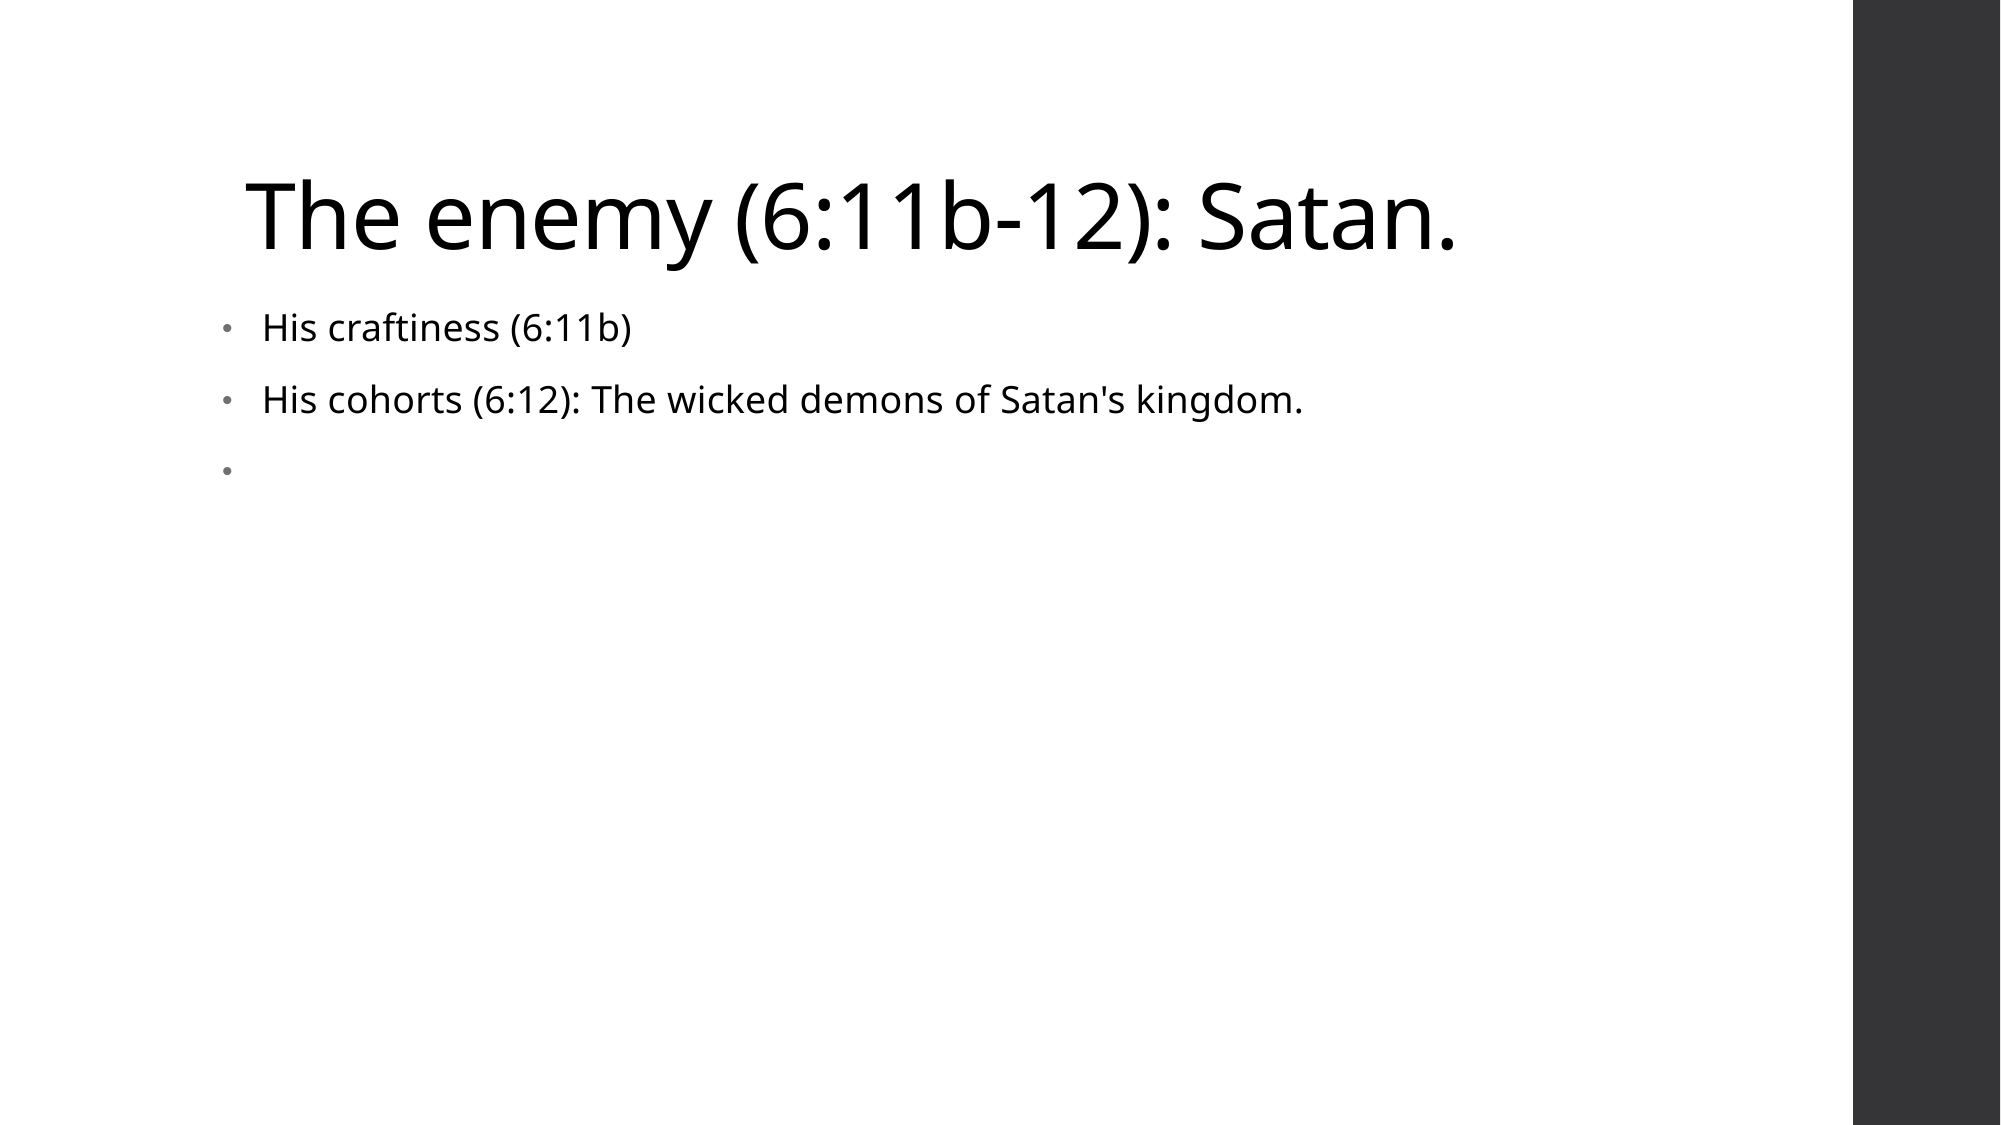

# The enemy (6:11b-12): Satan.
 His craftiness (6:11b)
 His cohorts (6:12): The wicked demons of Satan's kingdom.